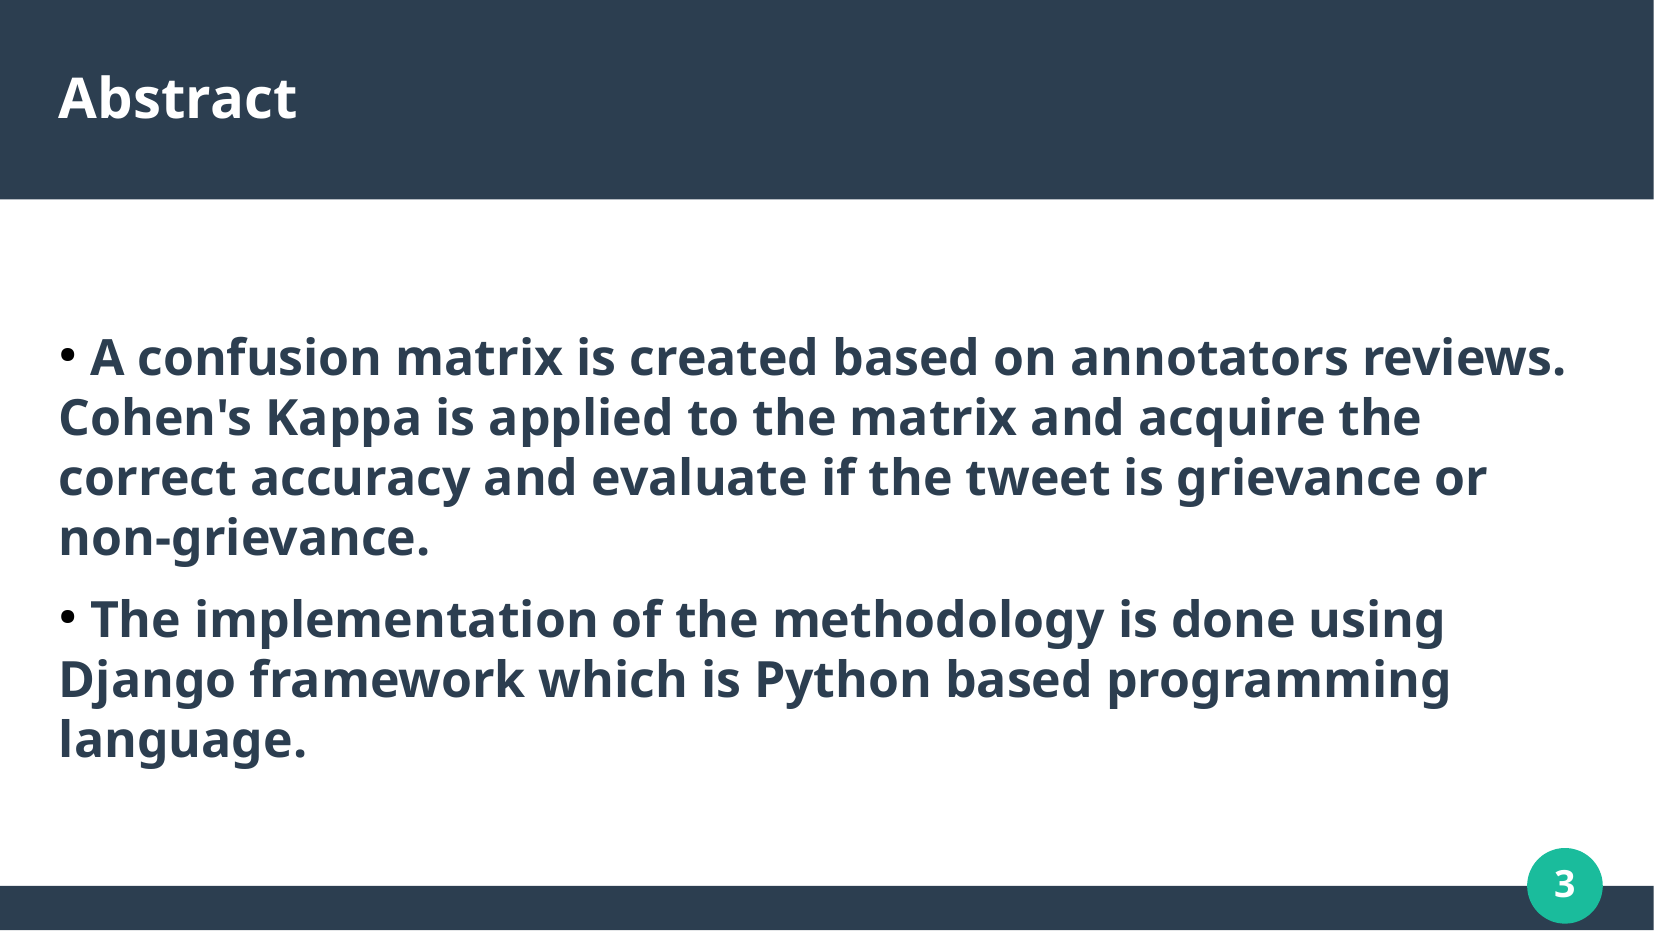

# Abstract
 A confusion matrix is created based on annotators reviews. Cohen's Kappa is applied to the matrix and acquire the  correct accuracy and evaluate if the tweet is grievance or non-grievance.
 The implementation of the methodology is done using Django framework which is Python based programming language.